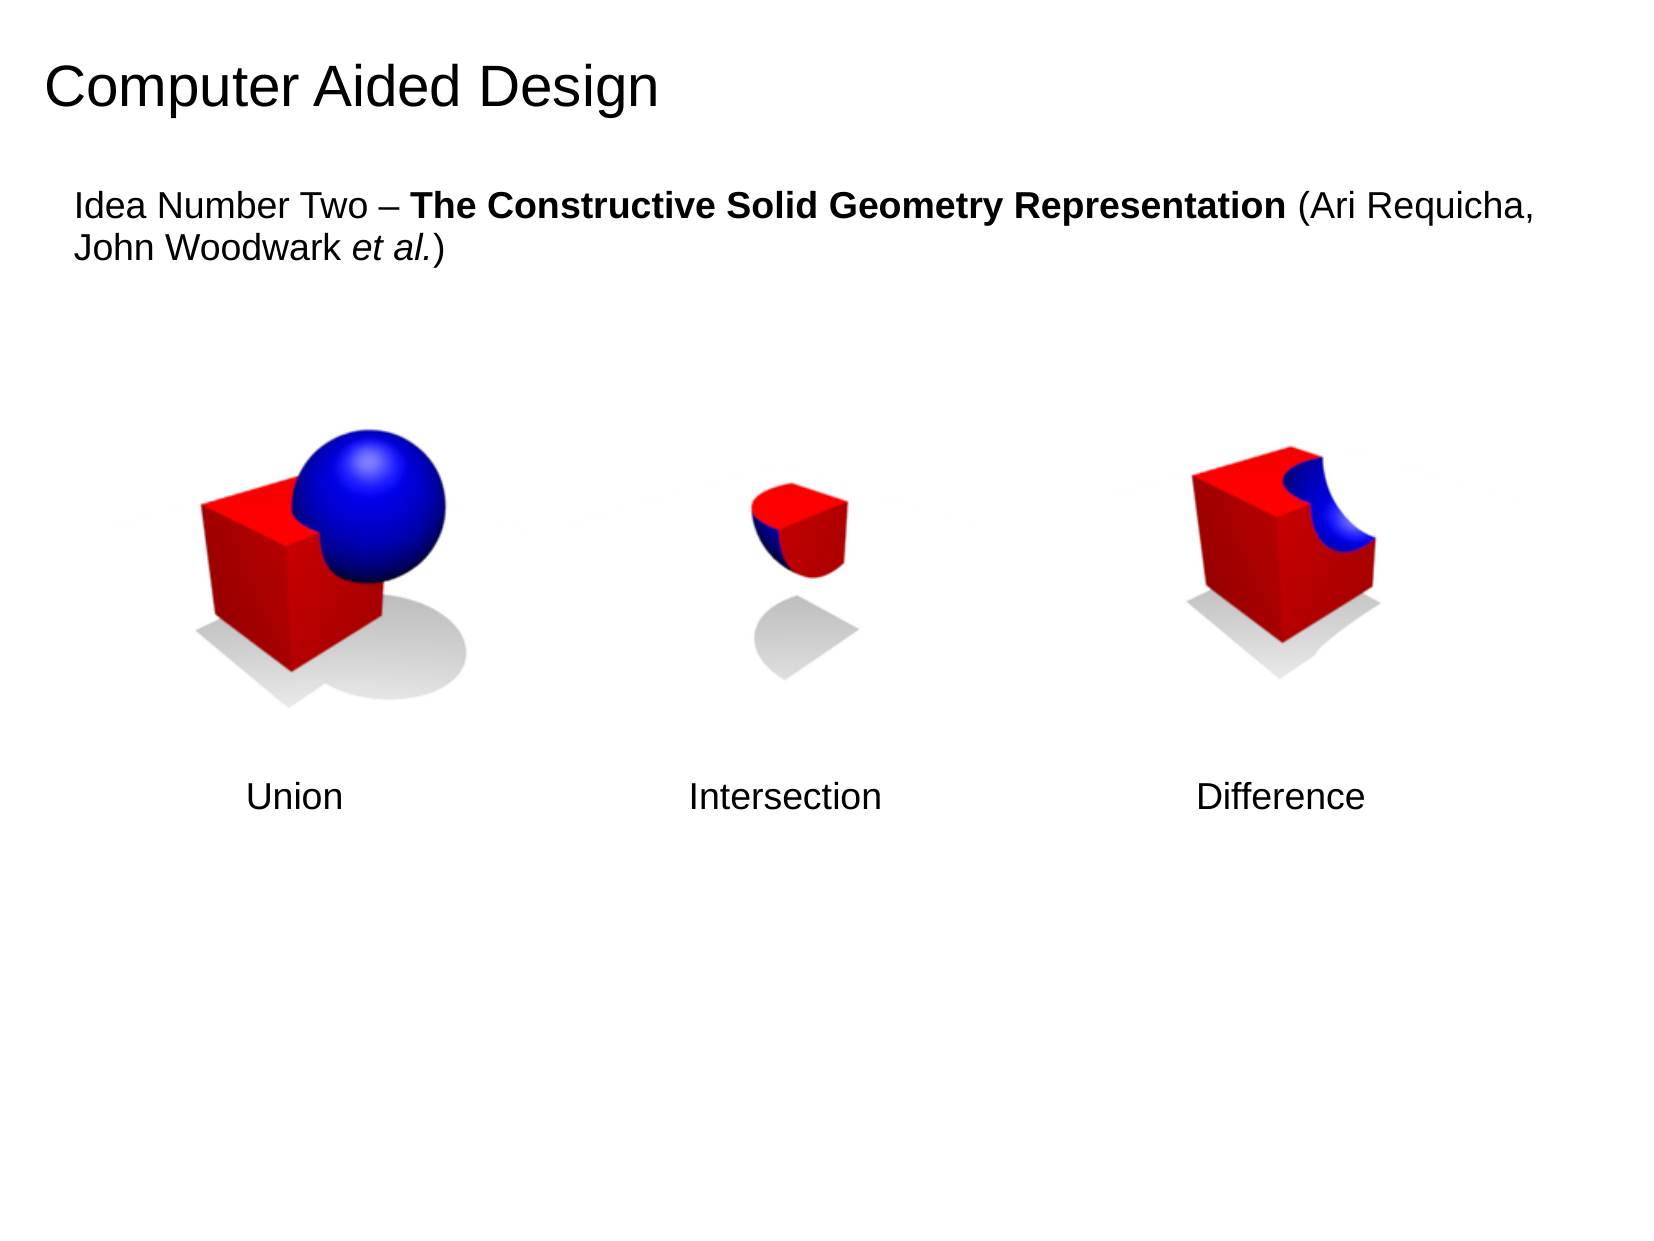

Computer Aided Design
Idea Number Two – The Constructive Solid Geometry Representation (Ari Requicha, John Woodwark et al.)
 Union Intersection Difference